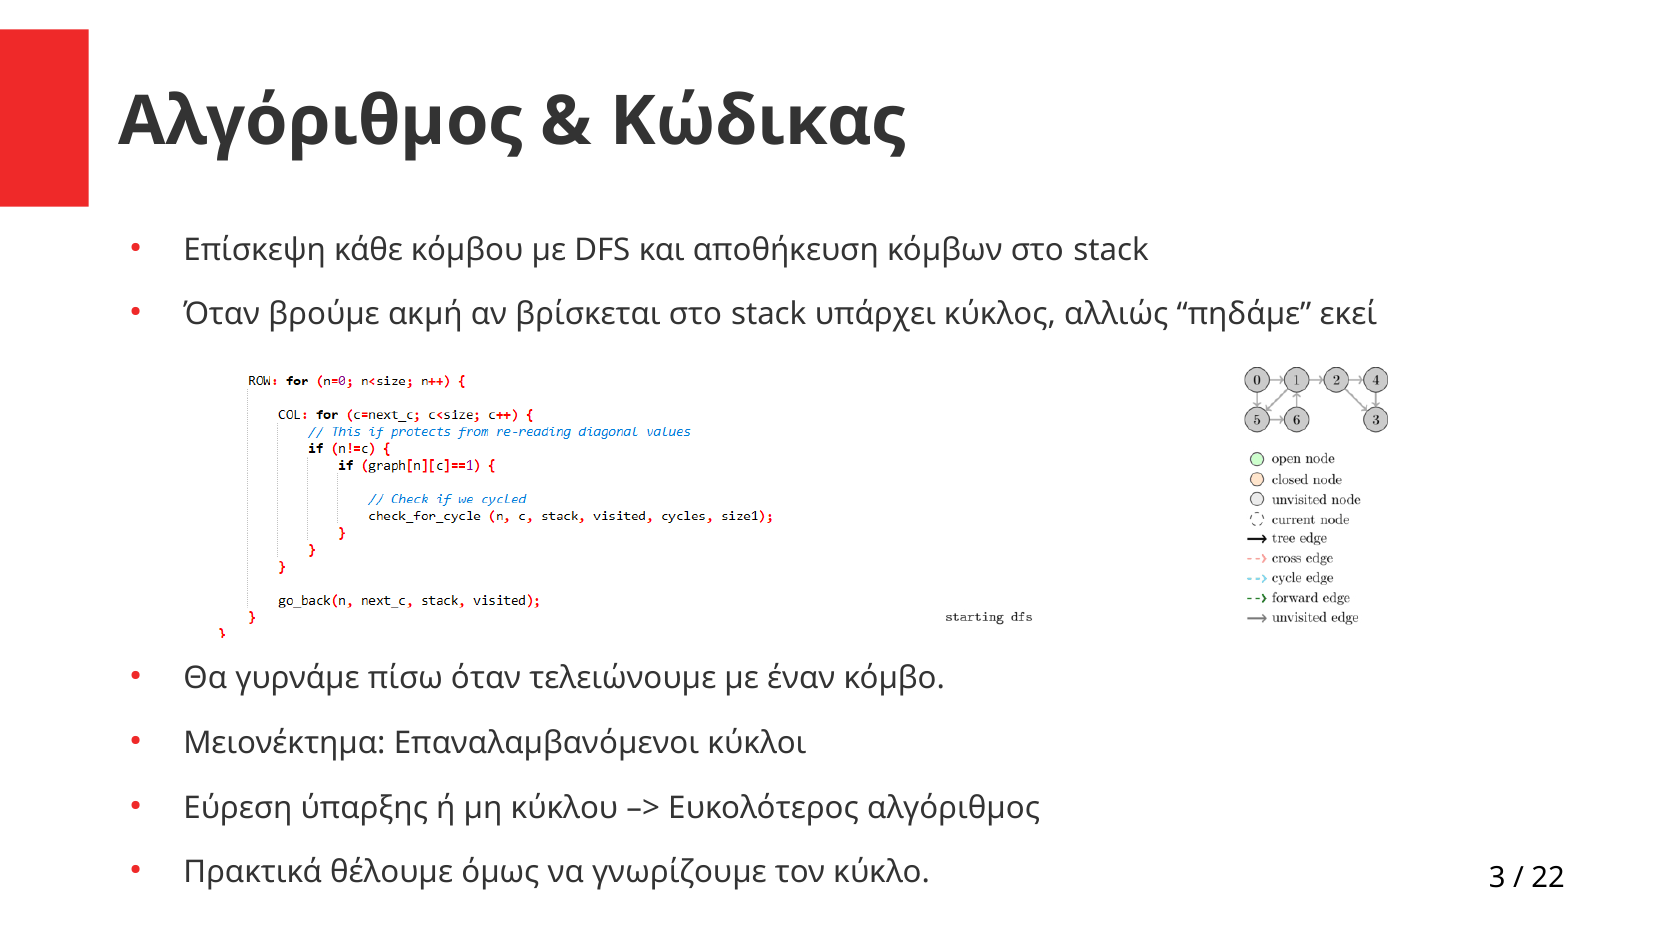

# Αλγόριθμος & Κώδικας
Επίσκεψη κάθε κόμβου με DFS και αποθήκευση κόμβων στο stack
Όταν βρούμε ακμή αν βρίσκεται στο stack υπάρχει κύκλος, αλλιώς “πηδάμε” εκεί
Θα γυρνάμε πίσω όταν τελειώνουμε με έναν κόμβο.
Μειονέκτημα: Επαναλαμβανόμενοι κύκλοι
Εύρεση ύπαρξης ή μη κύκλου –> Ευκολότερος αλγόριθμος
Πρακτικά θέλουμε όμως να γνωρίζουμε τον κύκλο.
3